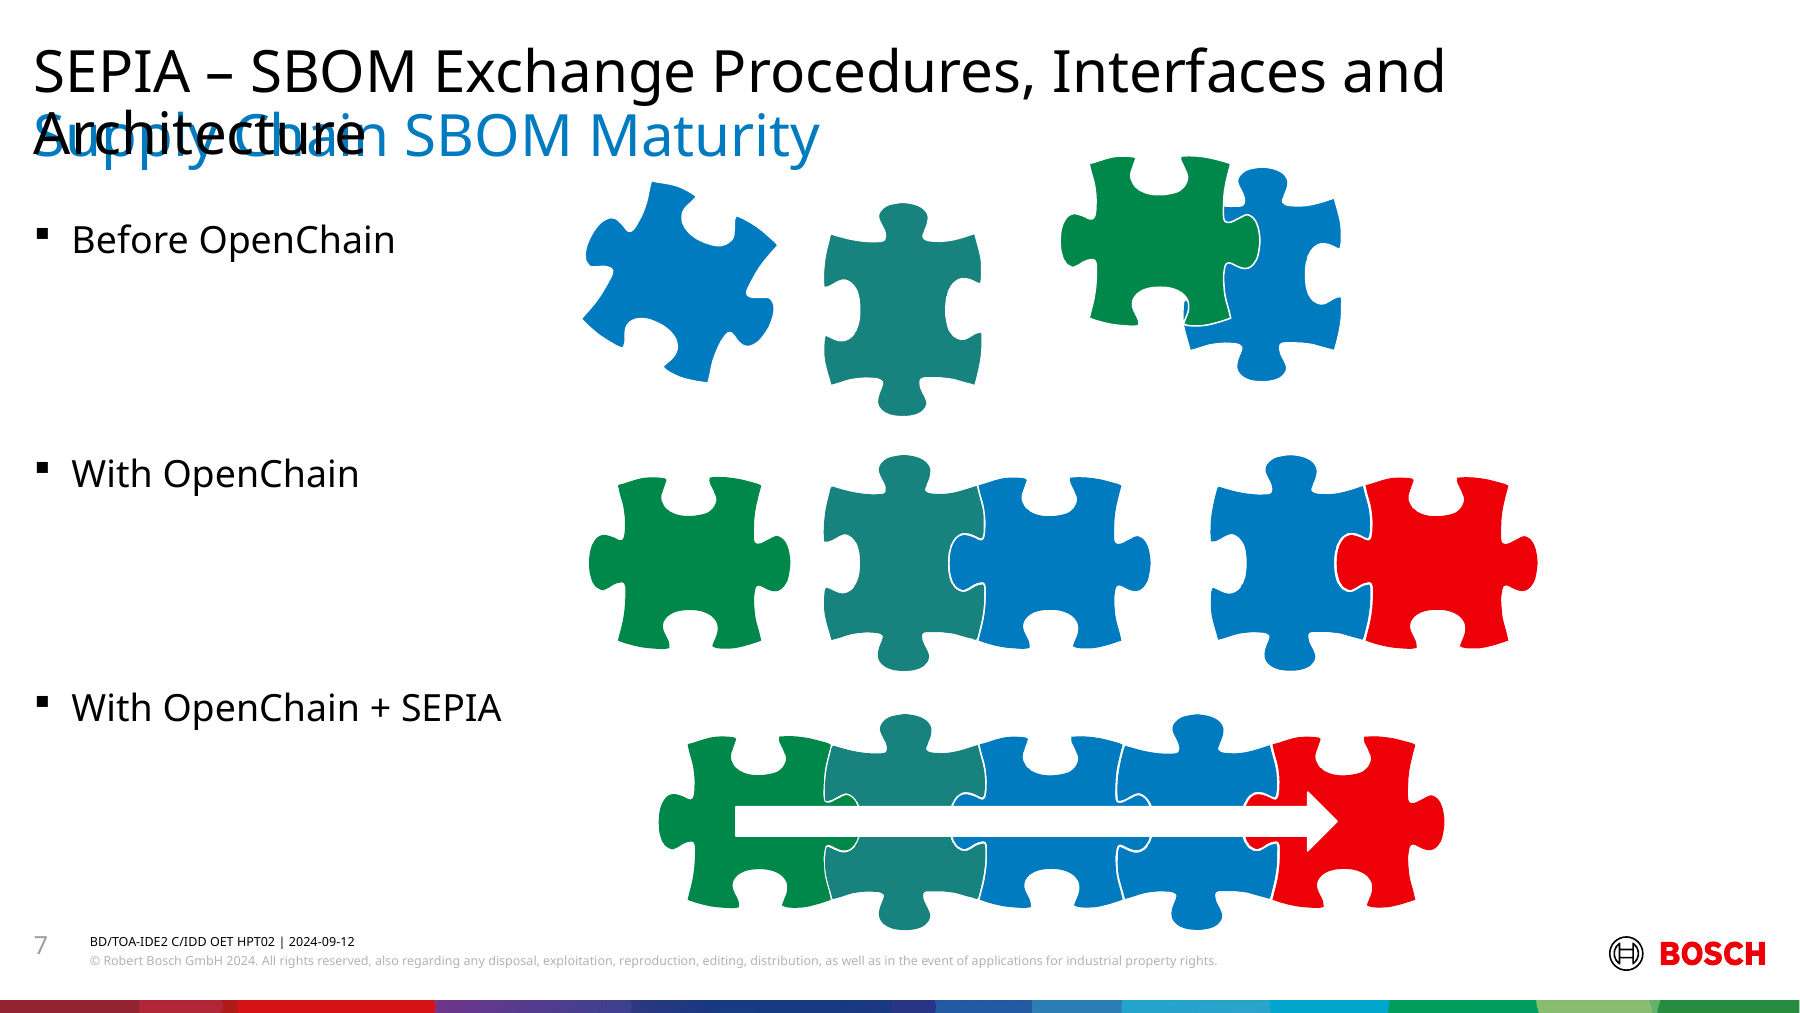

SEPIA – SBOM Exchange Procedures, Interfaces and Architecture
# Supply Chain SBOM Maturity
Before OpenChain
With OpenChain
With OpenChain + SEPIA